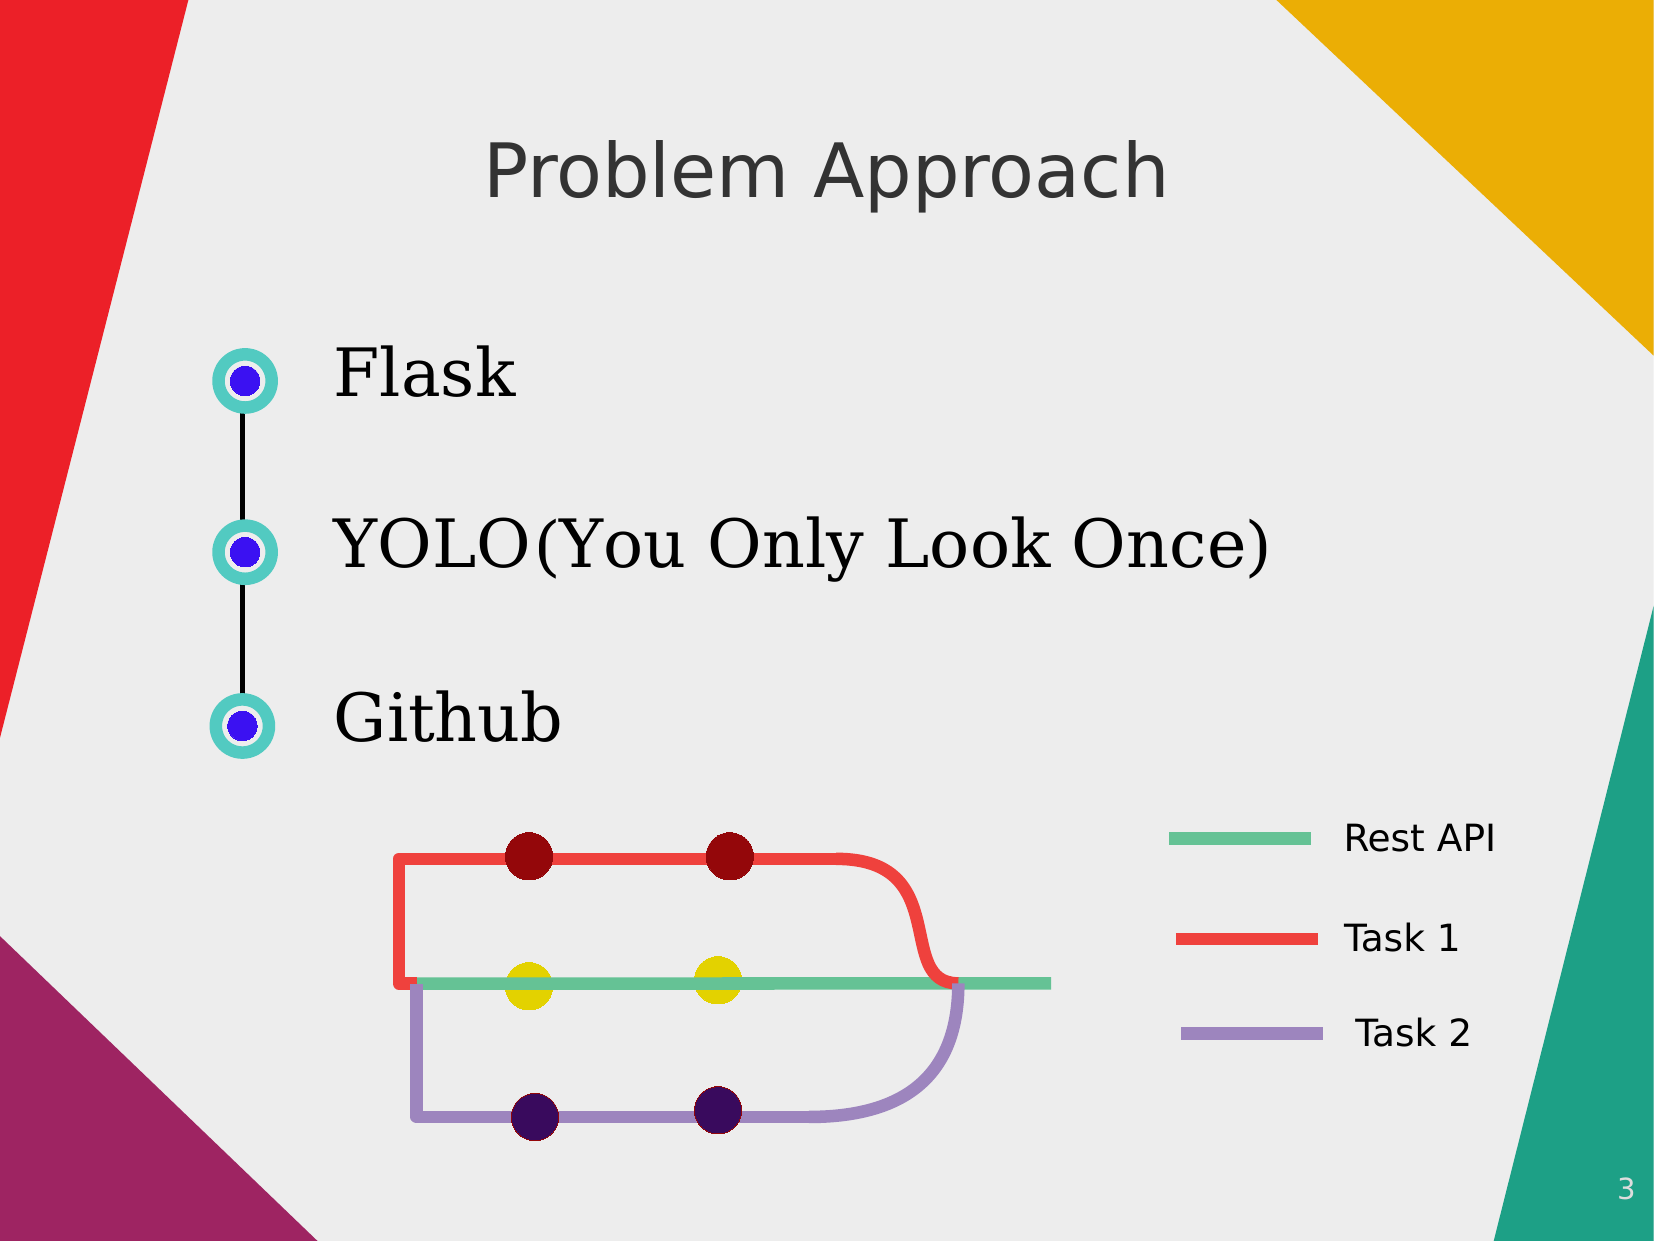

# Problem Approach
Flask
YOLO(You Only Look Once)
Github
Rest API
Task 1
Task 2
3